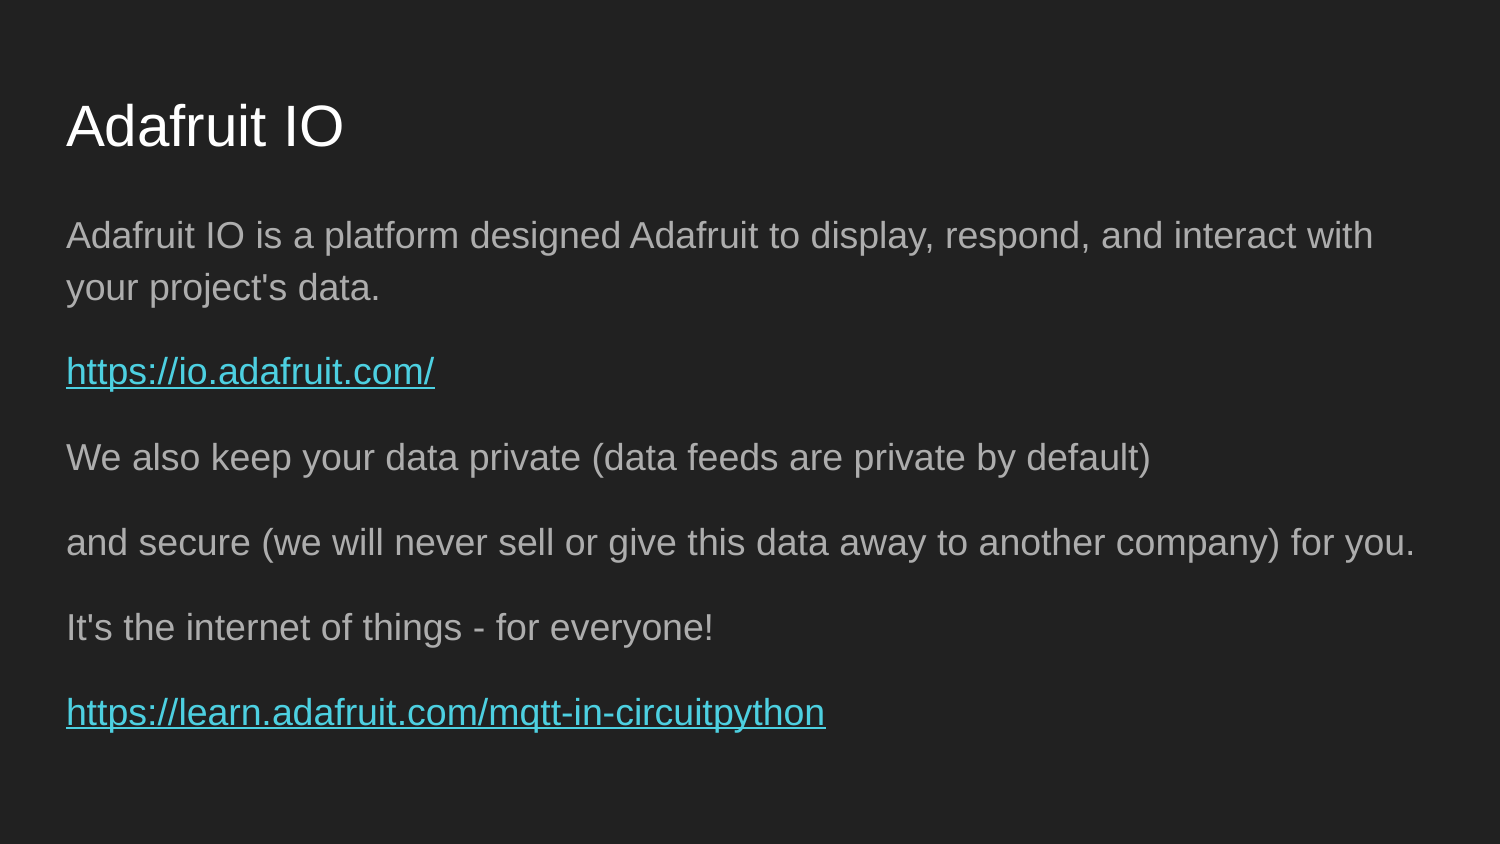

# Adafruit IO
Adafruit IO is a platform designed Adafruit to display, respond, and interact with your project's data.
https://io.adafruit.com/
We also keep your data private (data feeds are private by default)
and secure (we will never sell or give this data away to another company) for you.
It's the internet of things - for everyone!
https://learn.adafruit.com/mqtt-in-circuitpython